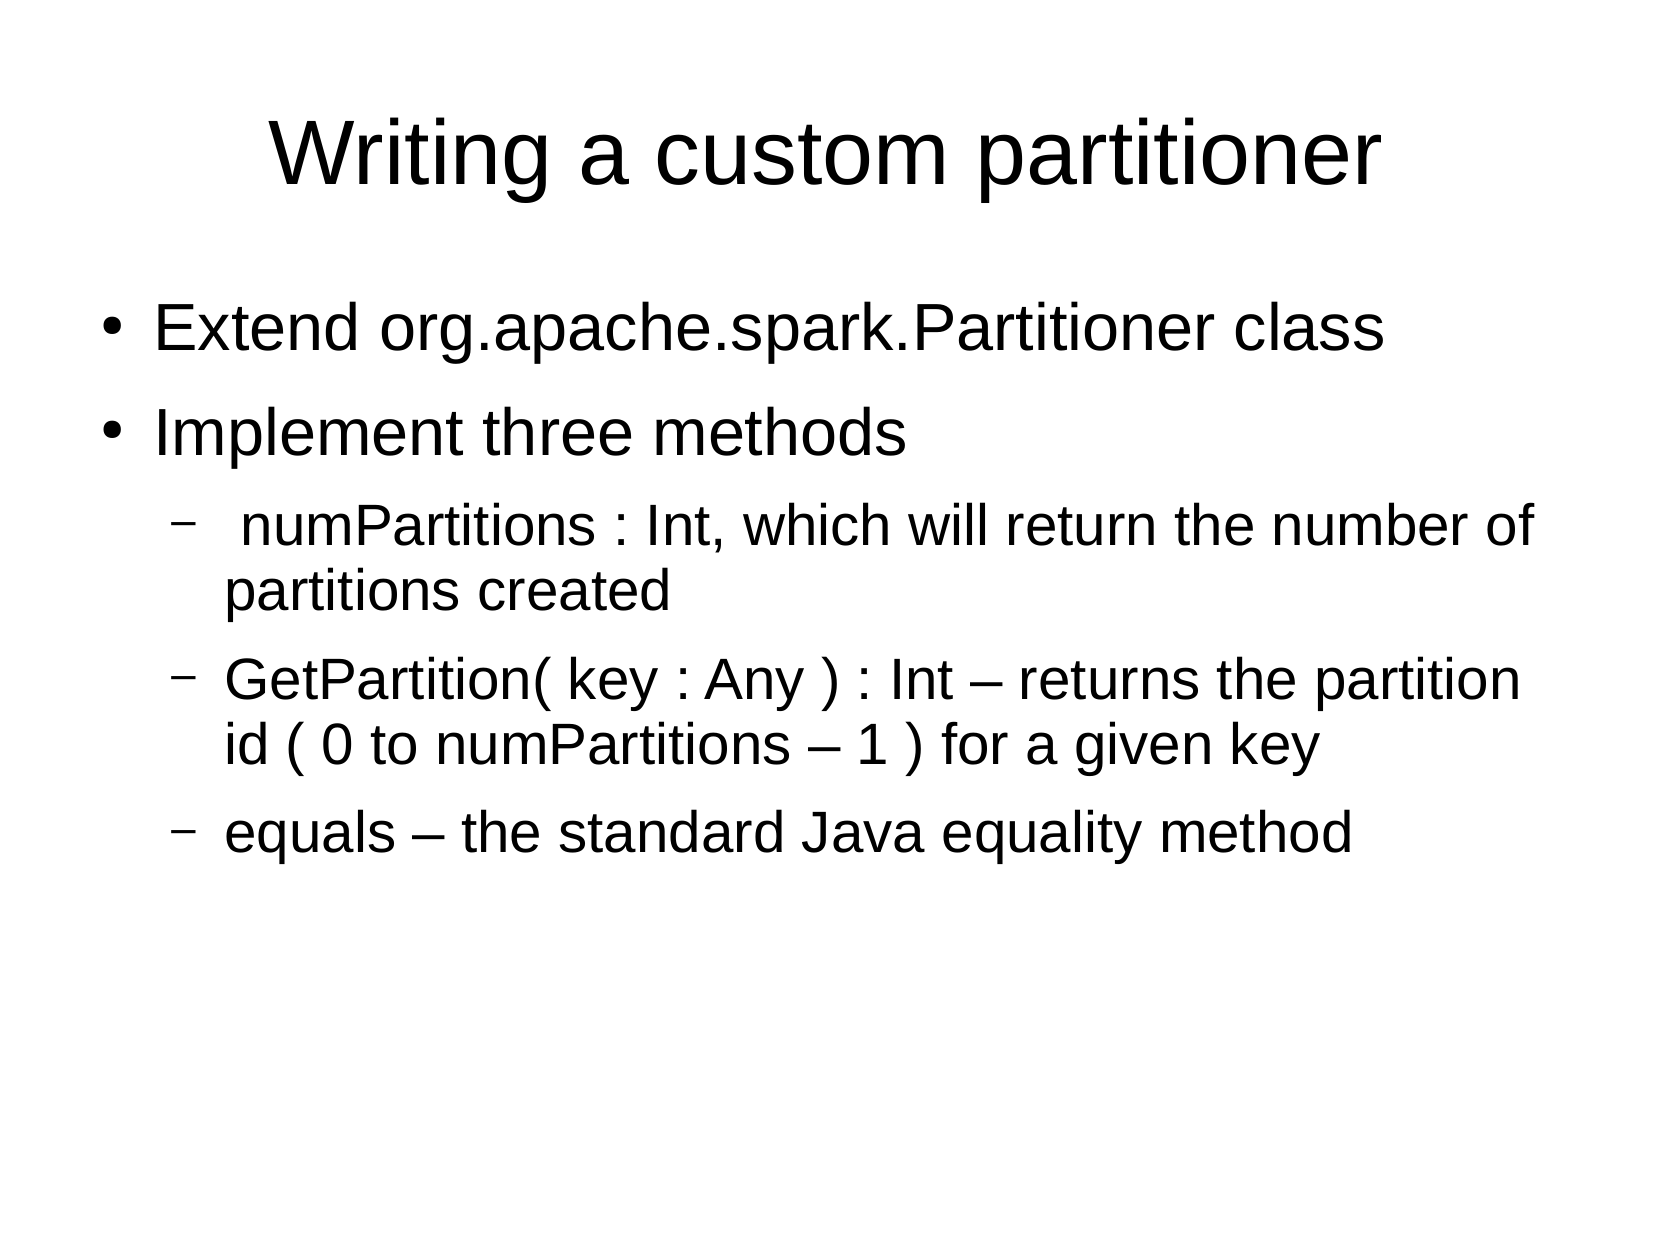

# Writing a custom partitioner
Extend org.apache.spark.Partitioner class
Implement three methods
 numPartitions : Int, which will return the number of partitions created
GetPartition( key : Any ) : Int – returns the partition id ( 0 to numPartitions – 1 ) for a given key
equals – the standard Java equality method